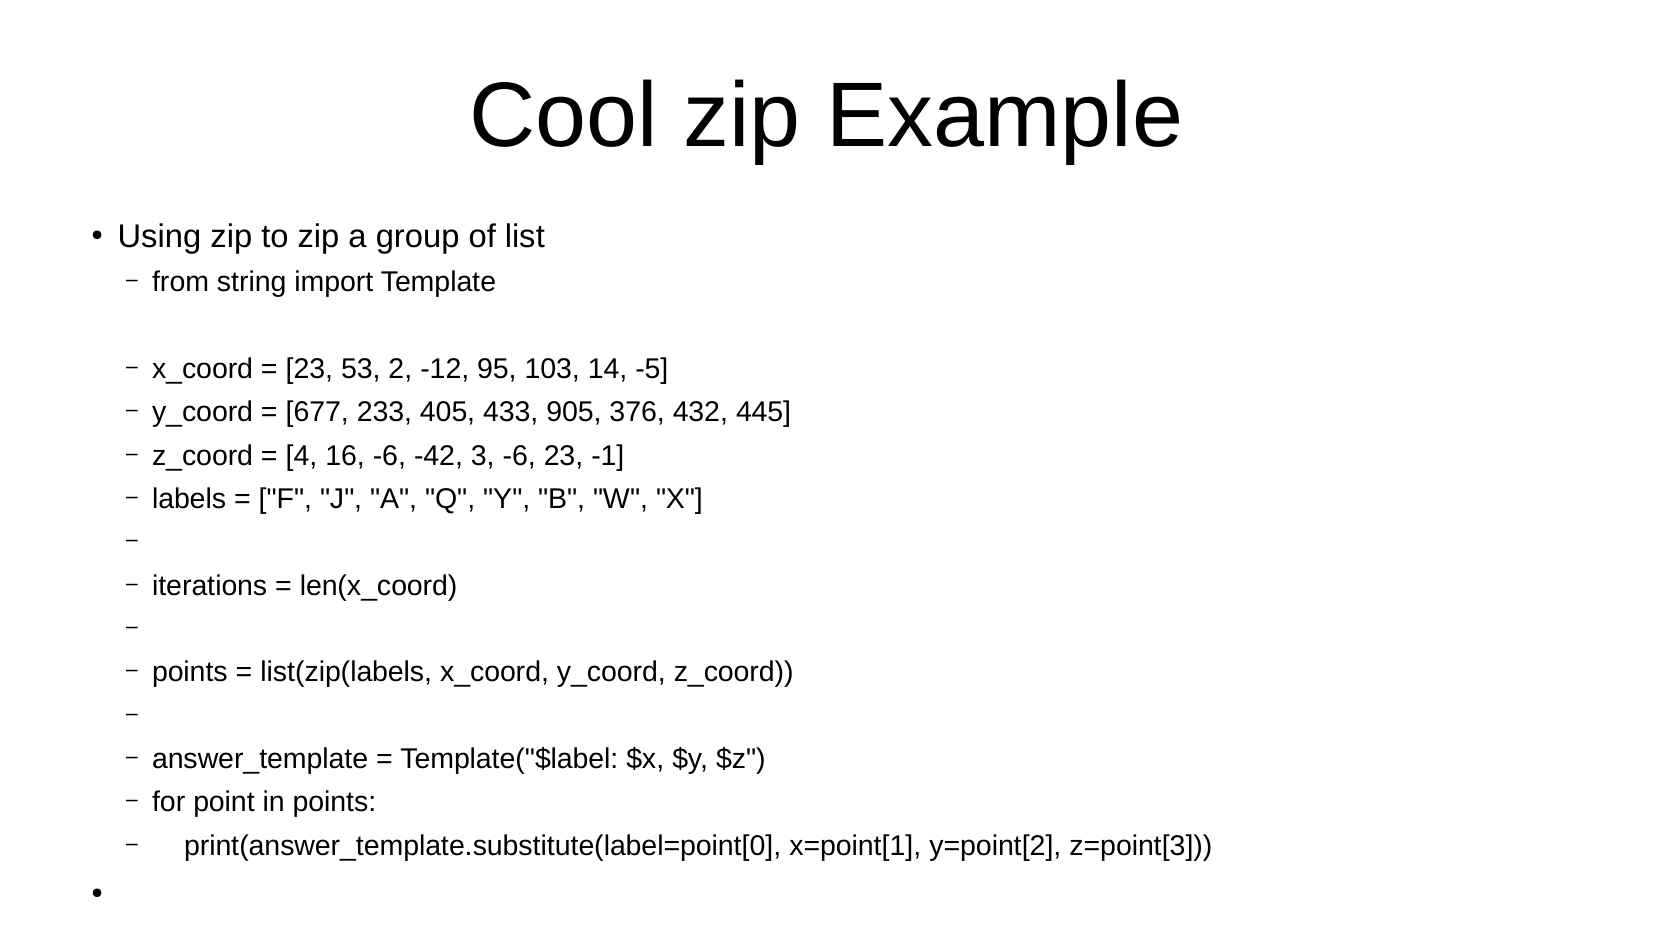

# Cool zip Example
Using zip to zip a group of list
from string import Template
x_coord = [23, 53, 2, -12, 95, 103, 14, -5]
y_coord = [677, 233, 405, 433, 905, 376, 432, 445]
z_coord = [4, 16, -6, -42, 3, -6, 23, -1]
labels = ["F", "J", "A", "Q", "Y", "B", "W", "X"]
iterations = len(x_coord)
points = list(zip(labels, x_coord, y_coord, z_coord))
answer_template = Template("$label: $x, $y, $z")
for point in points:
 print(answer_template.substitute(label=point[0], x=point[1], y=point[2], z=point[3]))